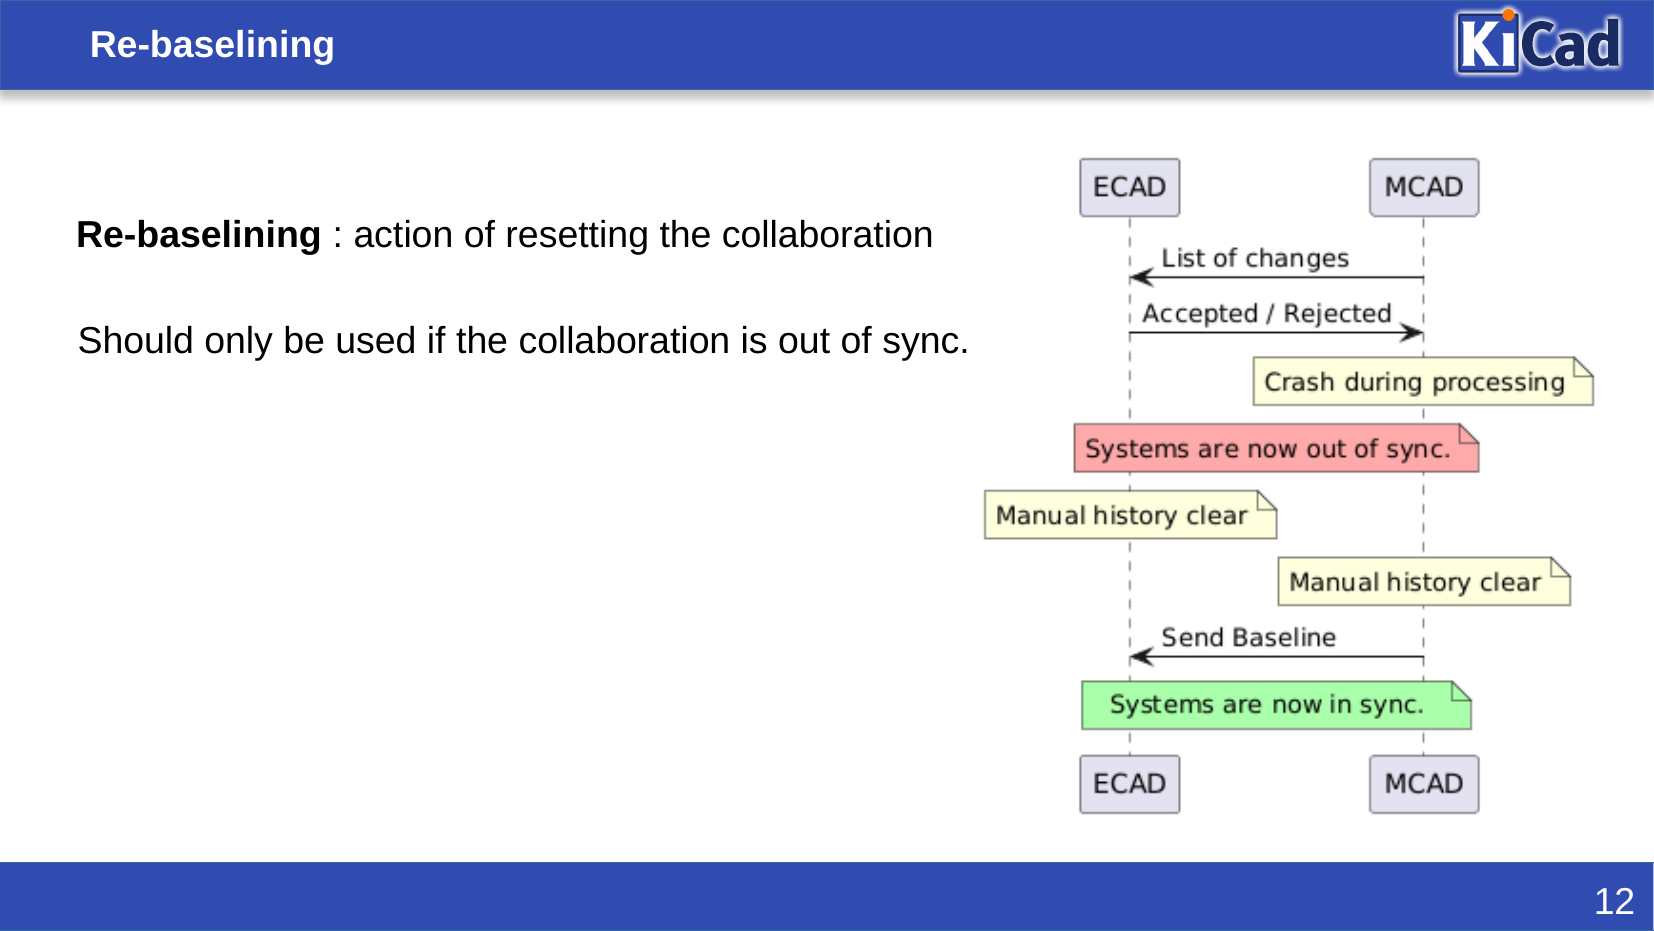

Re-baselining
Re-baselining : action of resetting the collaboration
@startuml
participant ECAD
participant MCAD
MCAD -> ECAD : List of changes
ECAD -> MCAD : Accepted / Rejected
note over MCAD: Crash during processing
note over ECAD, MCAD #FFAAAA: Systems are now out of sync.
note over ECAD: Manual history clear
note over MCAD: Manual history clear
MCAD -> ECAD : Send Baseline
note over ECAD, MCAD #AAFFAA: Systems are now in sync.
@enduml
Should only be used if the collaboration is out of sync.